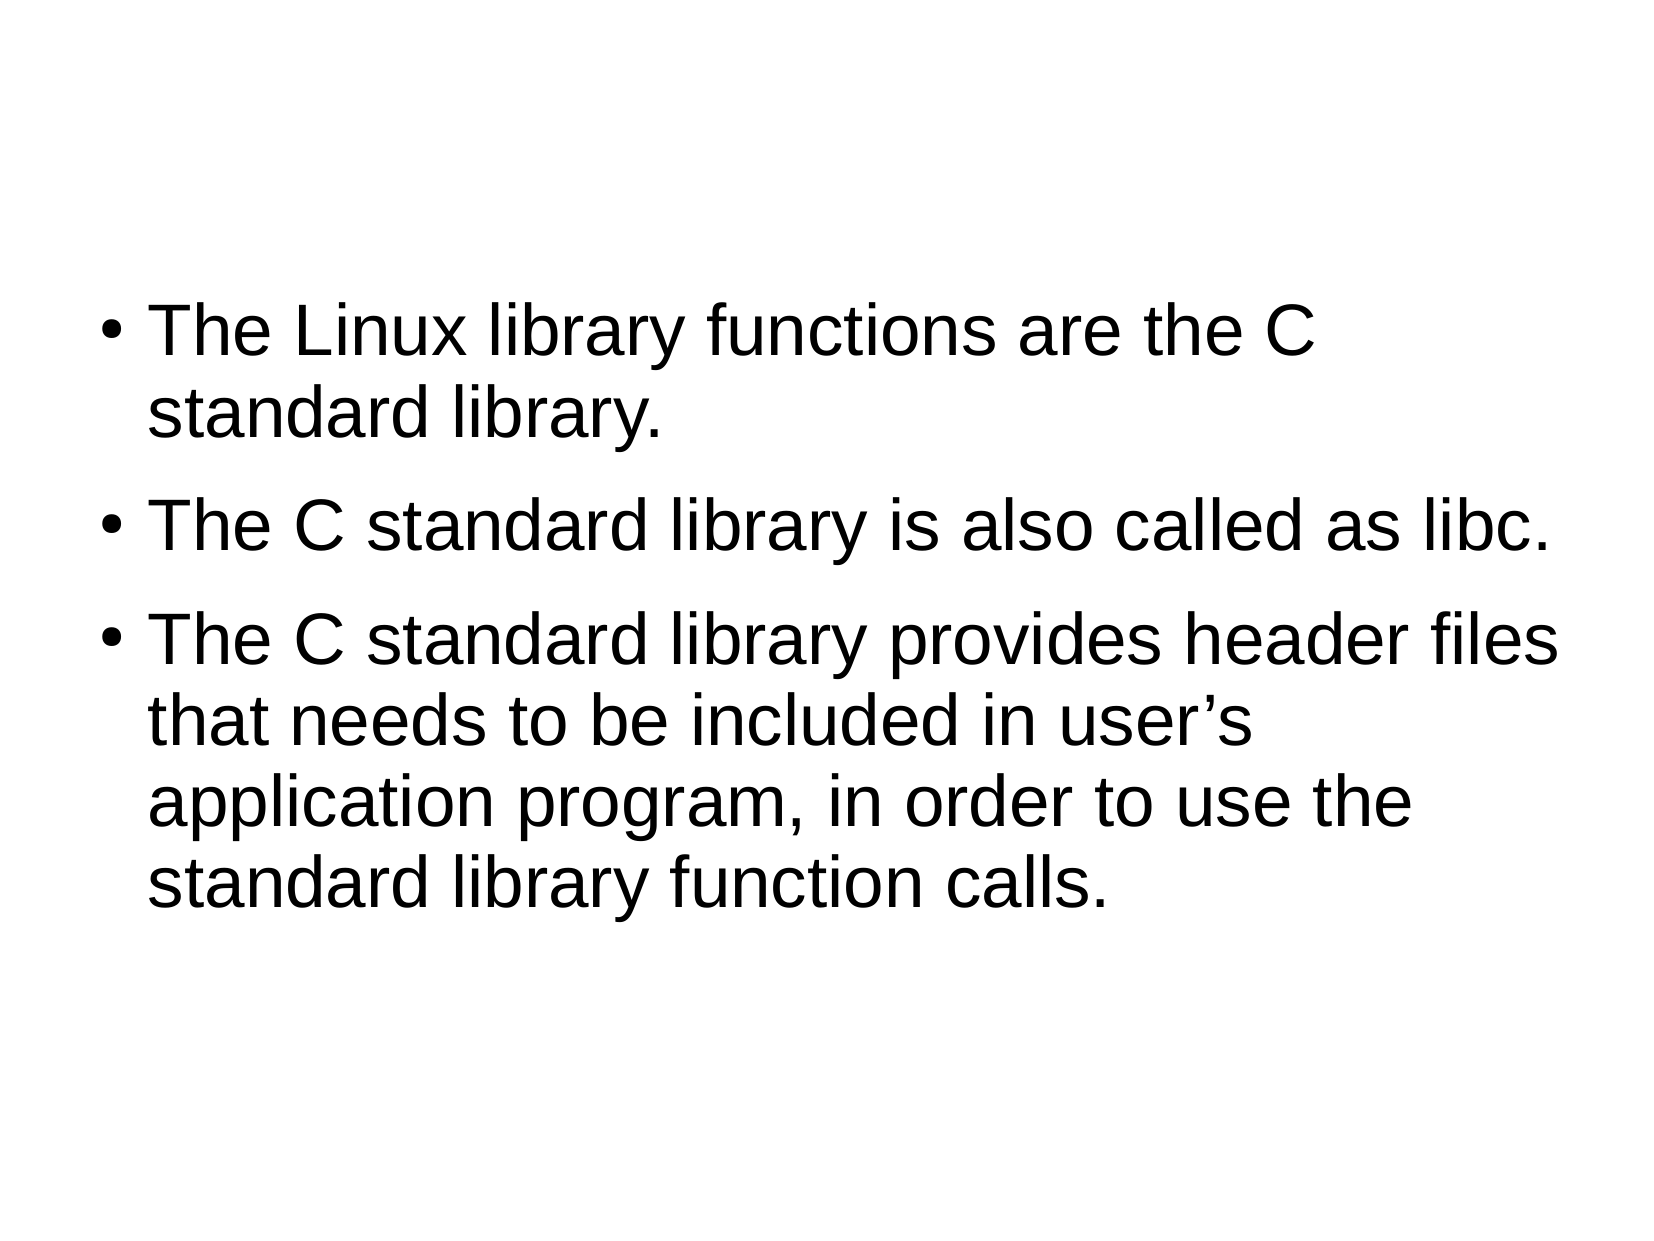

# The Linux library functions are the C standard library.
The C standard library is also called as libc.
The C standard library provides header files that needs to be included in user’s application program, in order to use the standard library function calls.